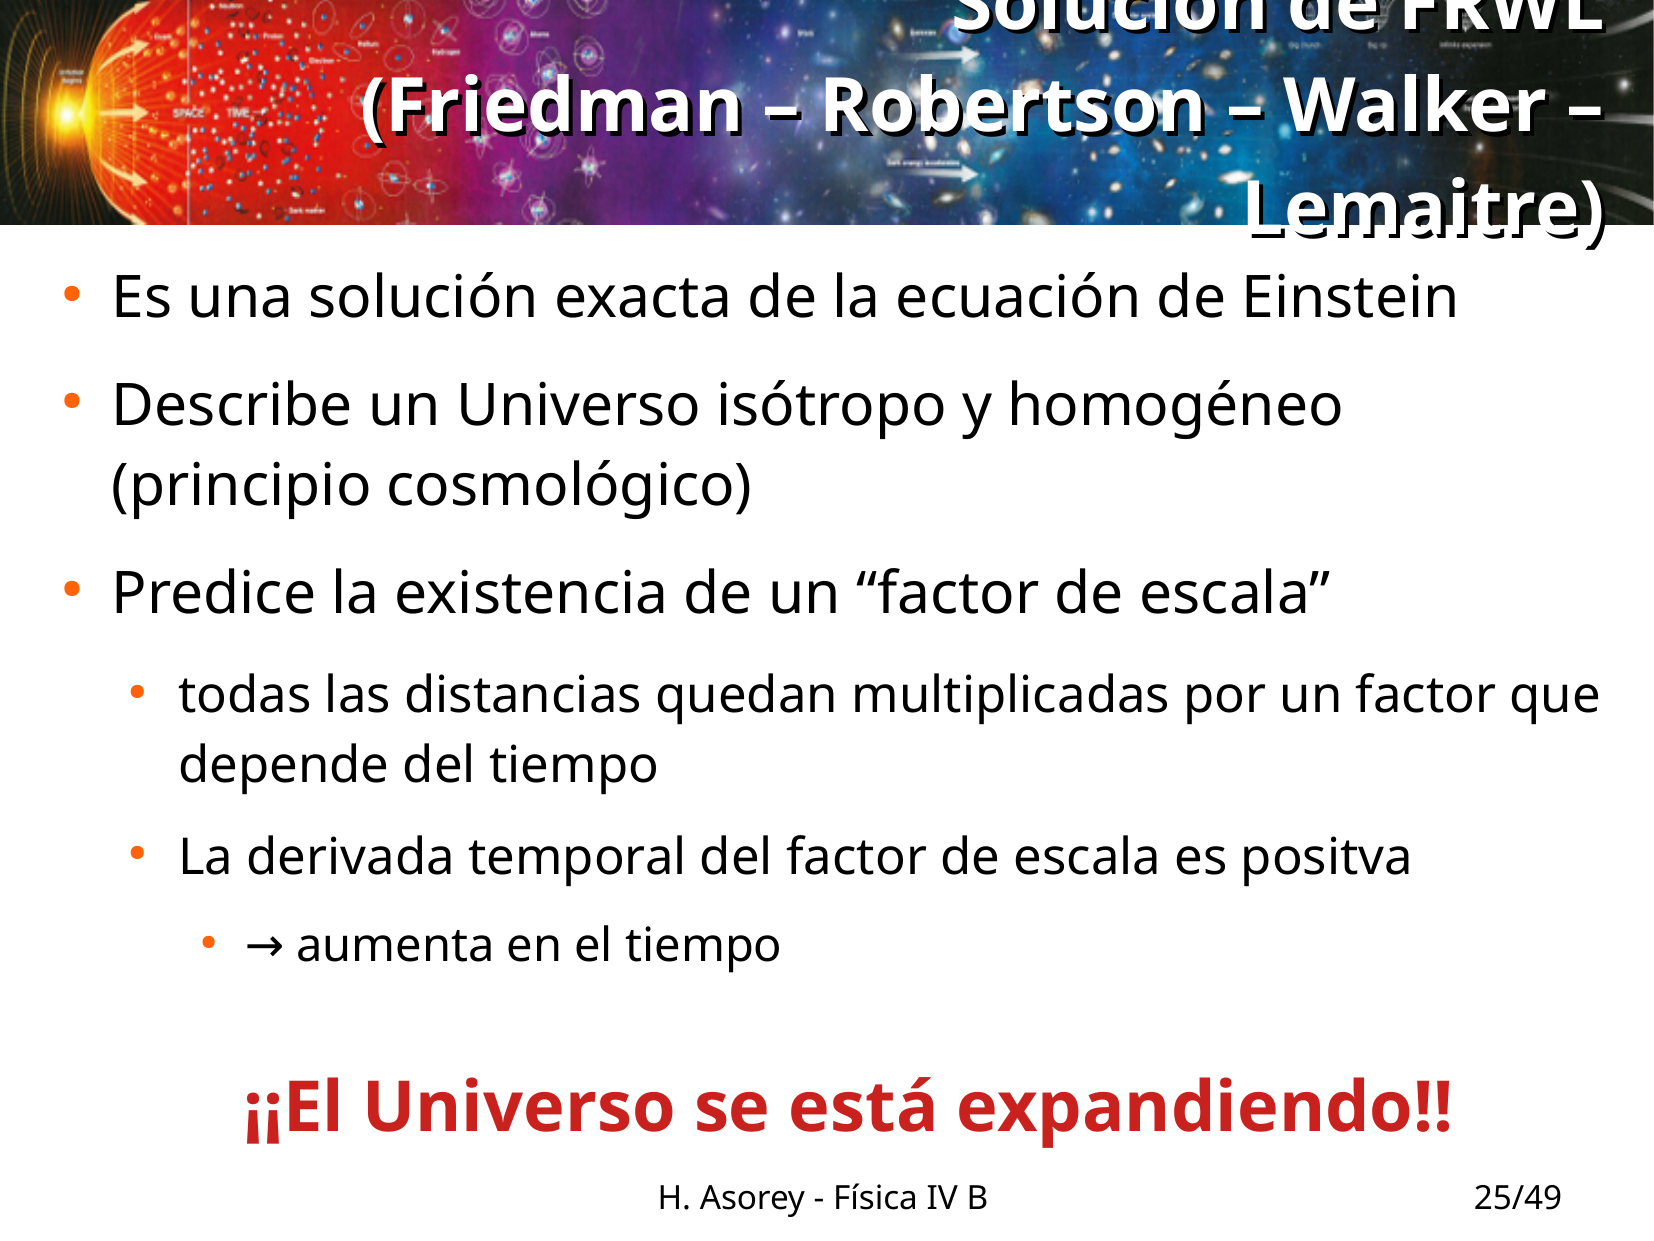

# Solución de FRWL (Friedman – Robertson – Walker – Lemaitre)
Es una solución exacta de la ecuación de Einstein
Describe un Universo isótropo y homogéneo (principio cosmológico)
Predice la existencia de un “factor de escala”
todas las distancias quedan multiplicadas por un factor que depende del tiempo
La derivada temporal del factor de escala es positva
→ aumenta en el tiempo
¡¡El Universo se está expandiendo!!
H. Asorey - Física IV B
25